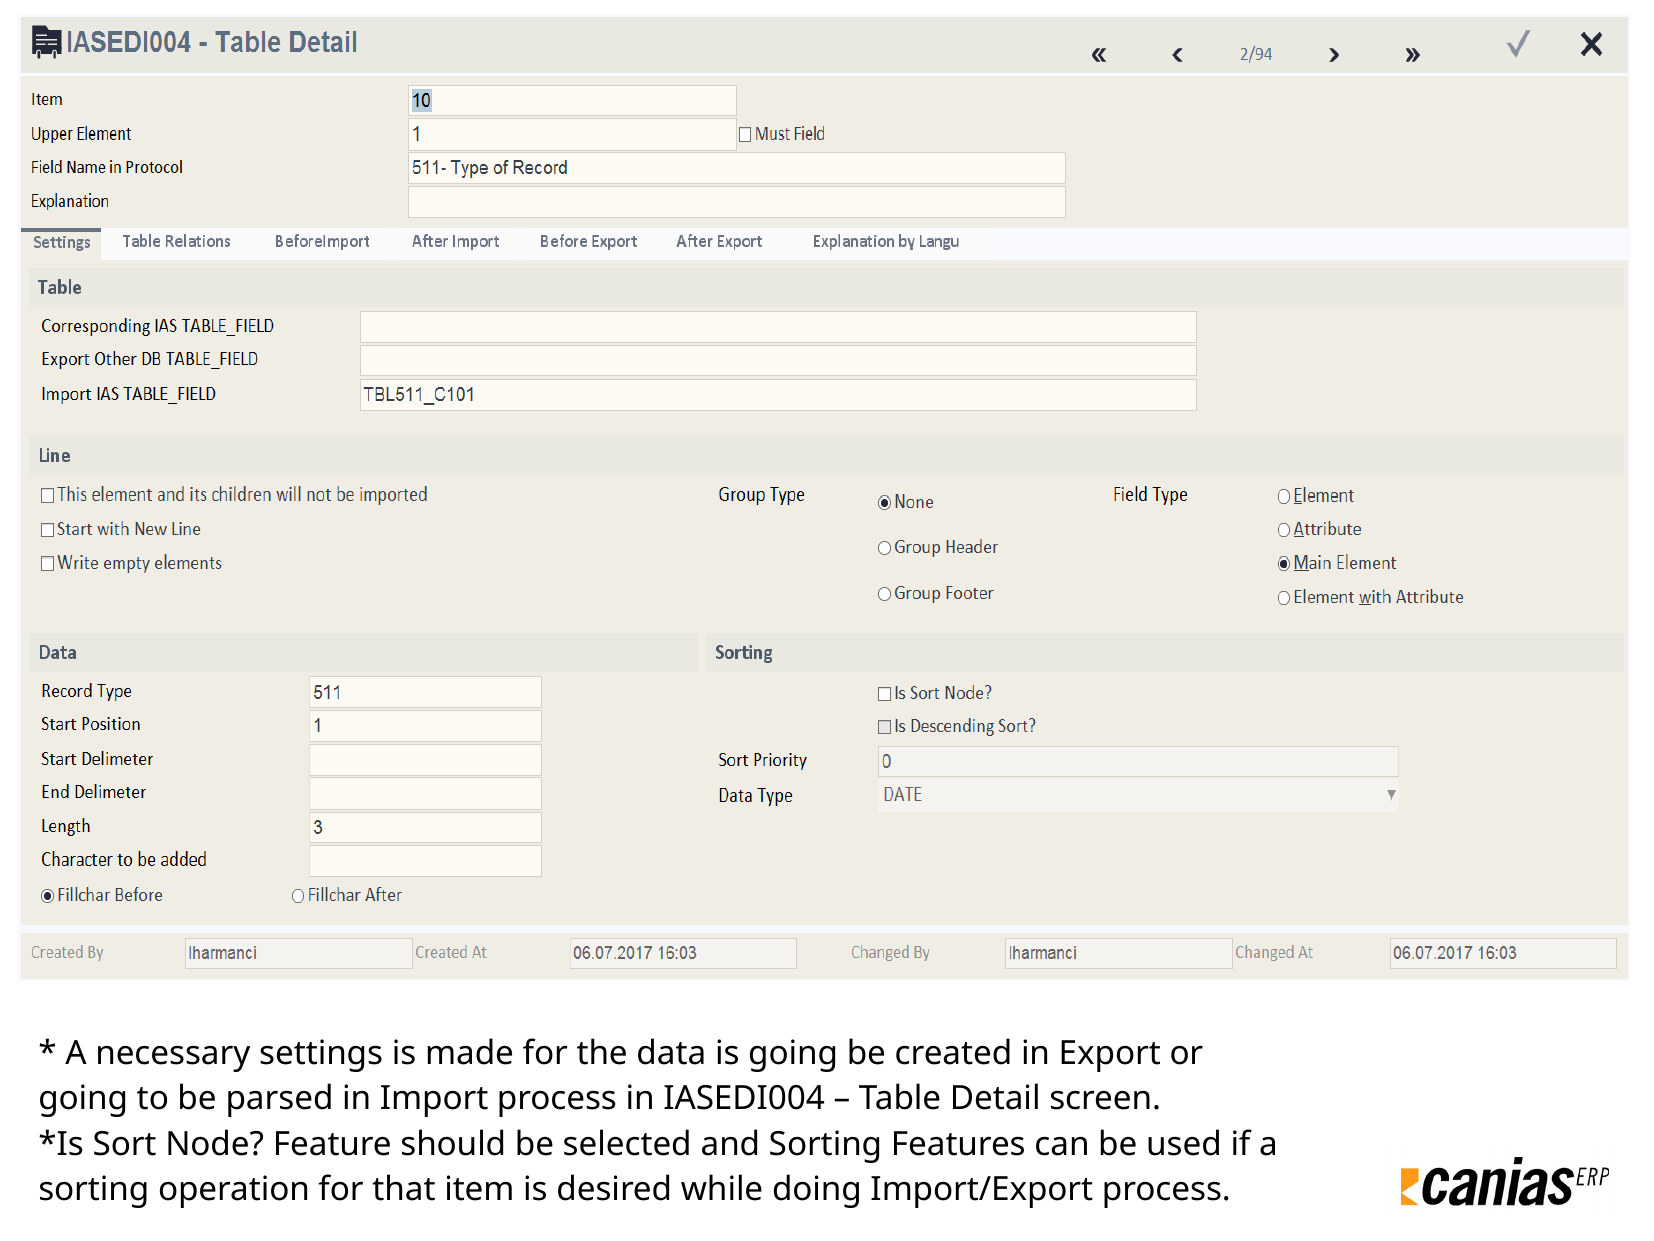

* A necessary settings is made for the data is going be created in Export or going to be parsed in Import process in IASEDI004 – Table Detail screen.
*Is Sort Node? Feature should be selected and Sorting Features can be used if a sorting operation for that item is desired while doing Import/Export process.